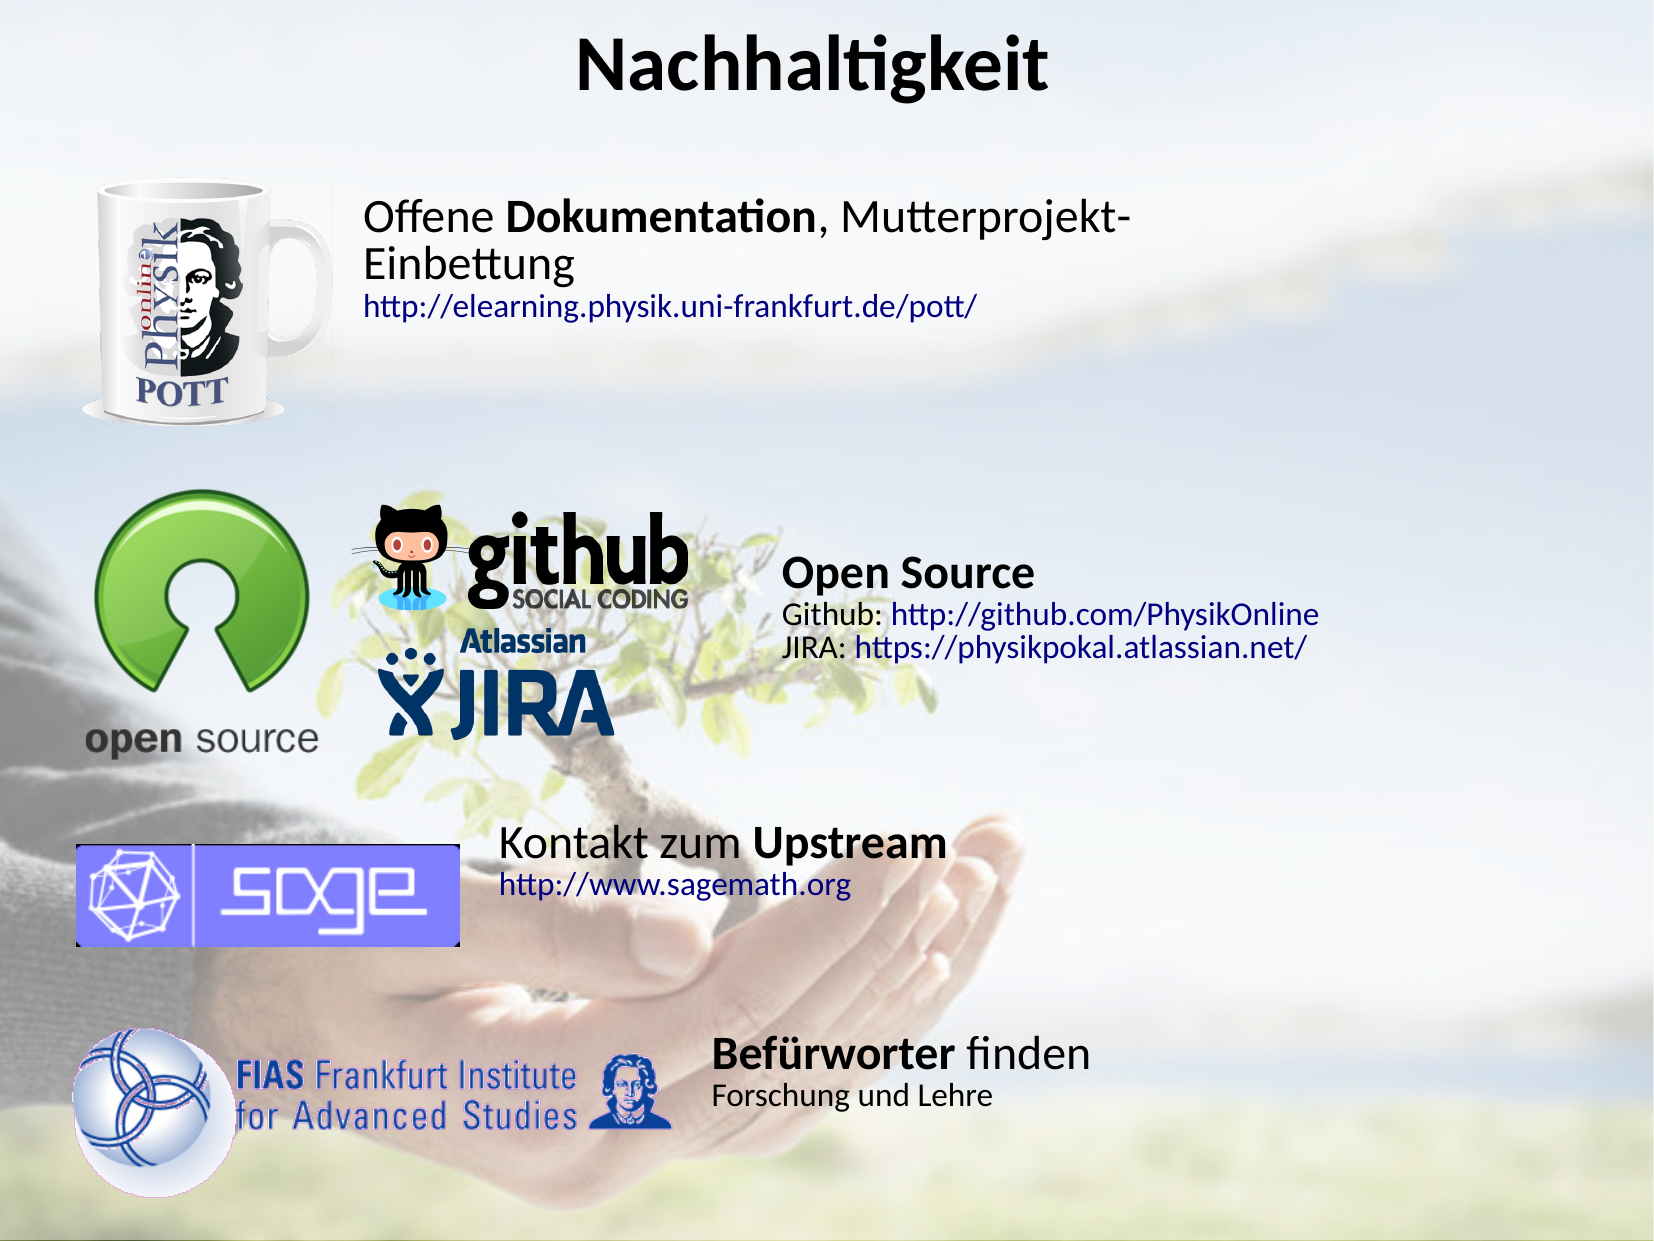

Nachhaltigkeit
Offene Dokumentation, Mutterprojekt-Einbettung
http://elearning.physik.uni-frankfurt.de/pott/
Open Source
Github: http://github.com/PhysikOnline
JIRA: https://physikpokal.atlassian.net/
Kontakt zum Upstream
http://www.sagemath.org
Befürworter finden
Forschung und Lehre